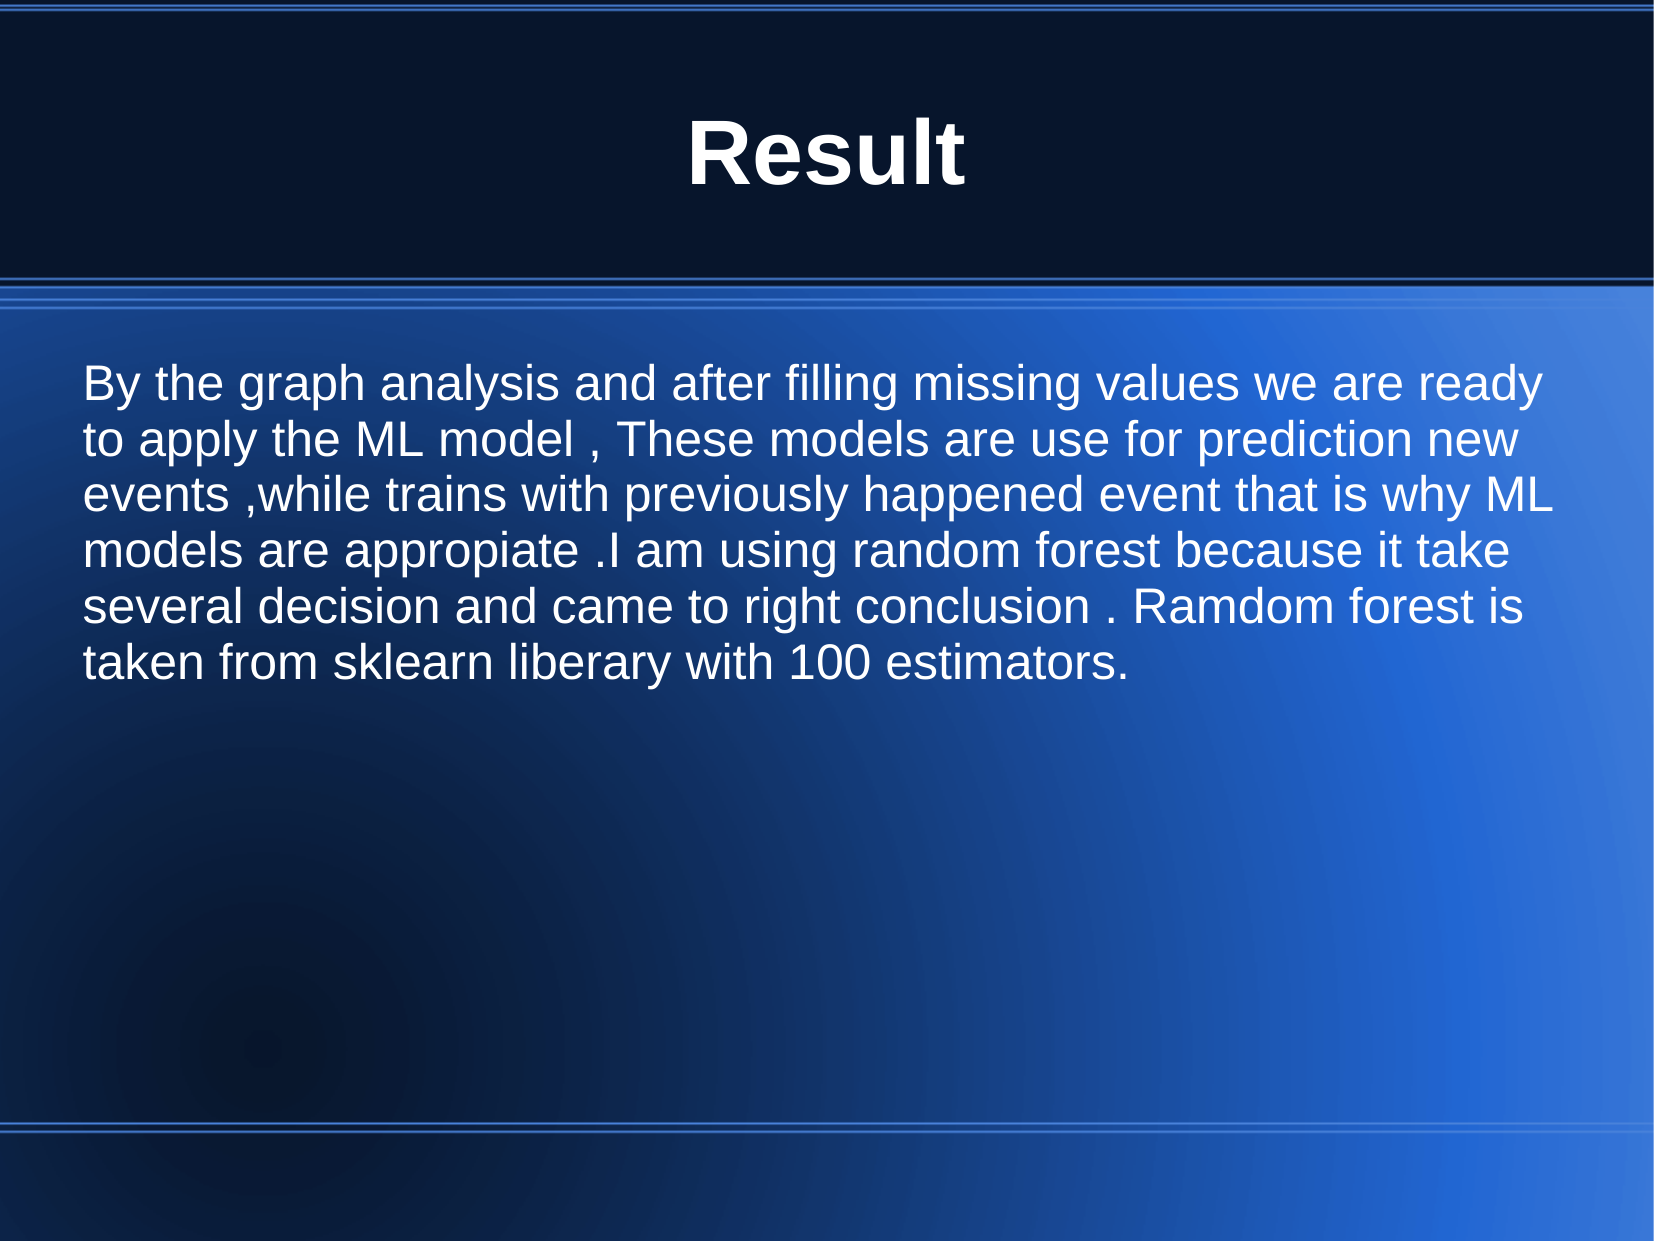

# Result
By the graph analysis and after filling missing values we are ready to apply the ML model , These models are use for prediction new events ,while trains with previously happened event that is why ML models are appropiate .I am using random forest because it take several decision and came to right conclusion . Ramdom forest is taken from sklearn liberary with 100 estimators.